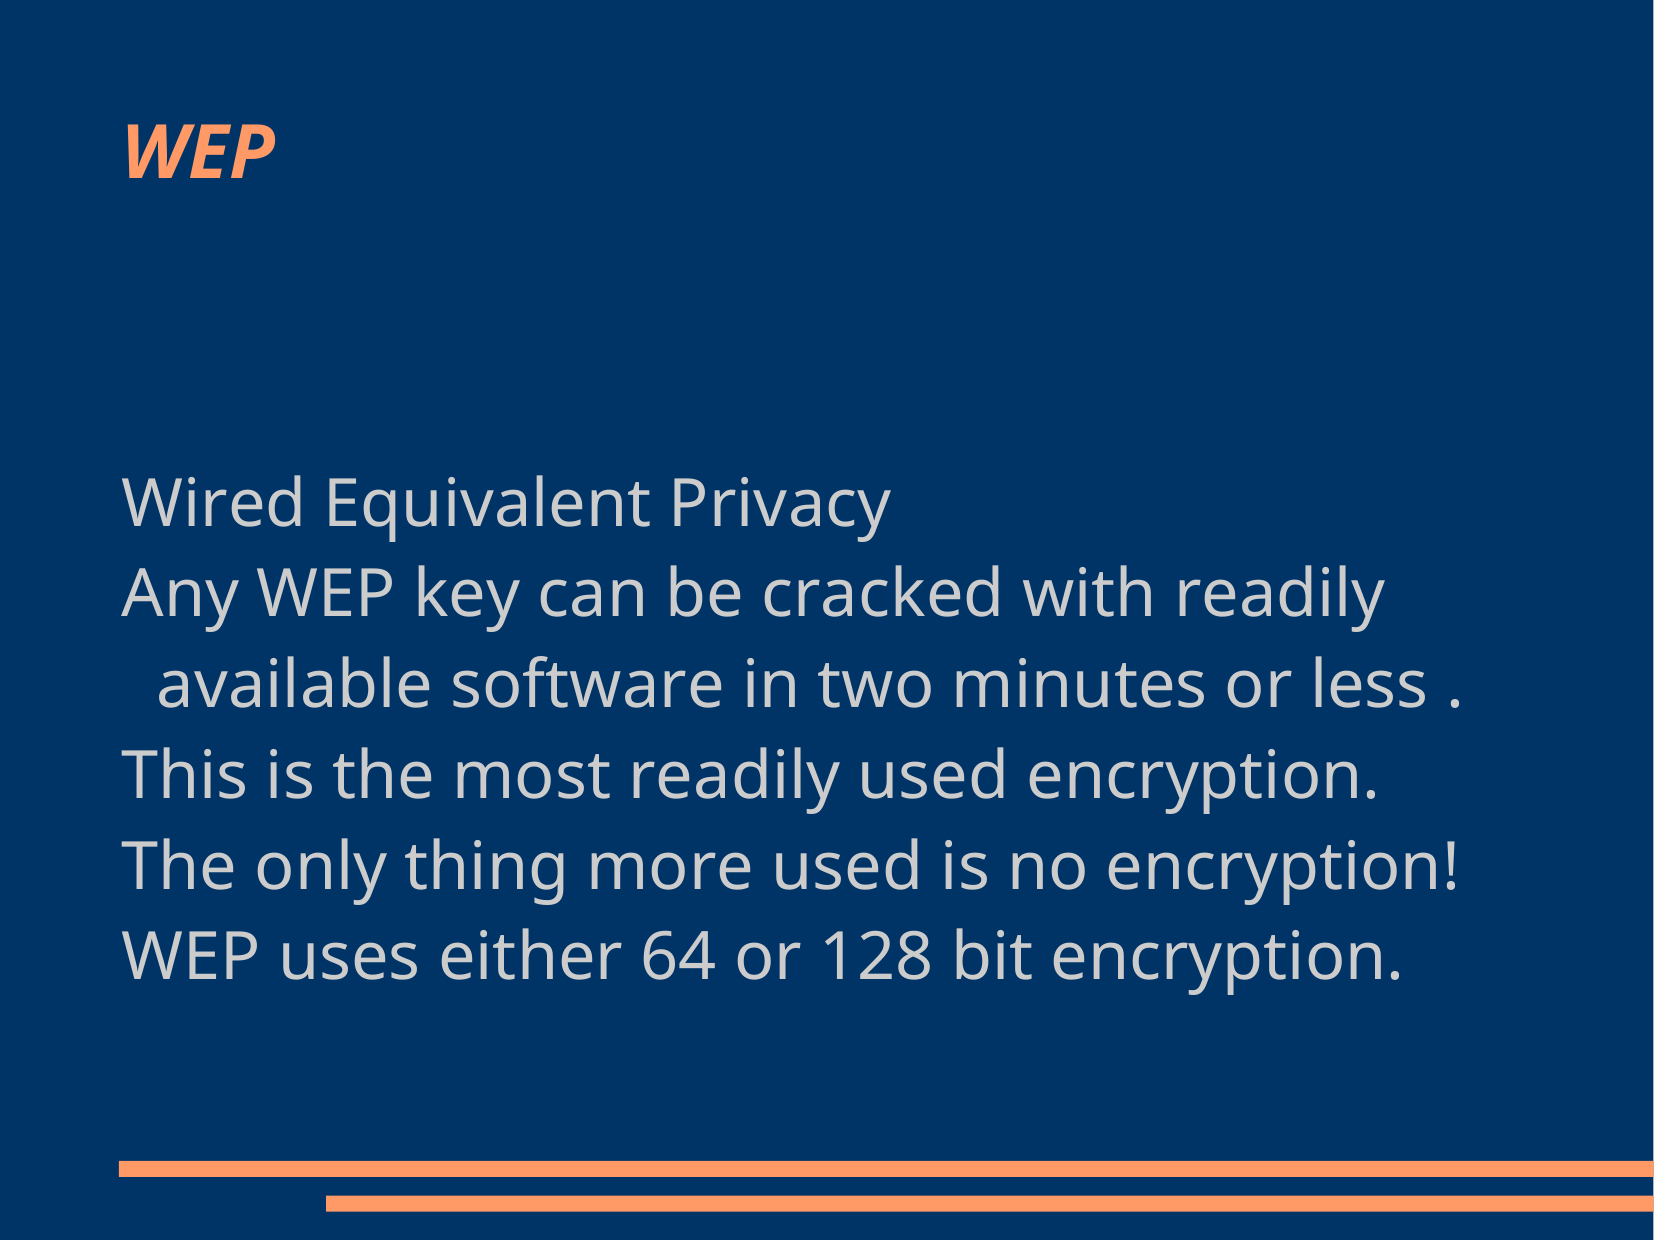

# WEP
Wired Equivalent Privacy
Any WEP key can be cracked with readily available software in two minutes or less .
This is the most readily used encryption.
The only thing more used is no encryption!
WEP uses either 64 or 128 bit encryption.